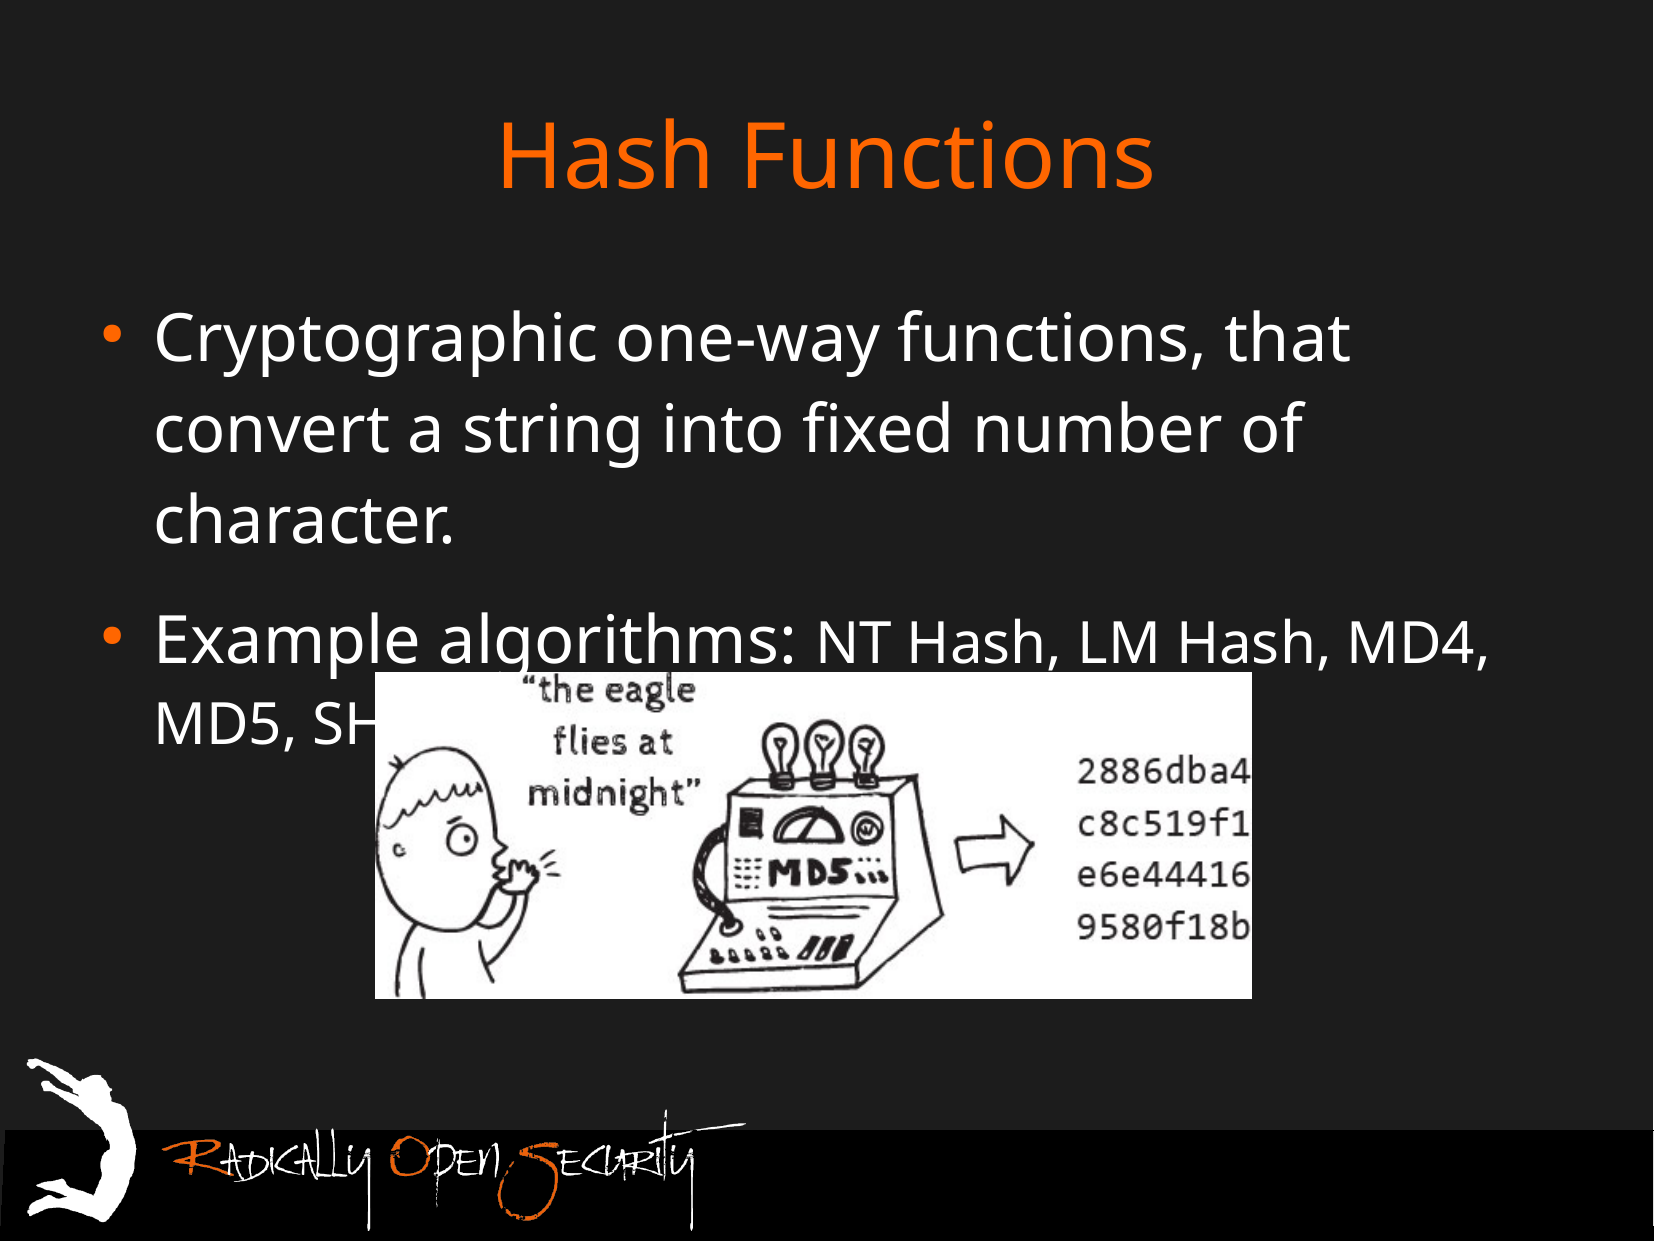

# Hash Functions
Cryptographic one-way functions, that convert a string into fixed number of character.
Example algorithms: NT Hash, LM Hash, MD4, MD5, SHA1, SHA2, SHA256, SHA512